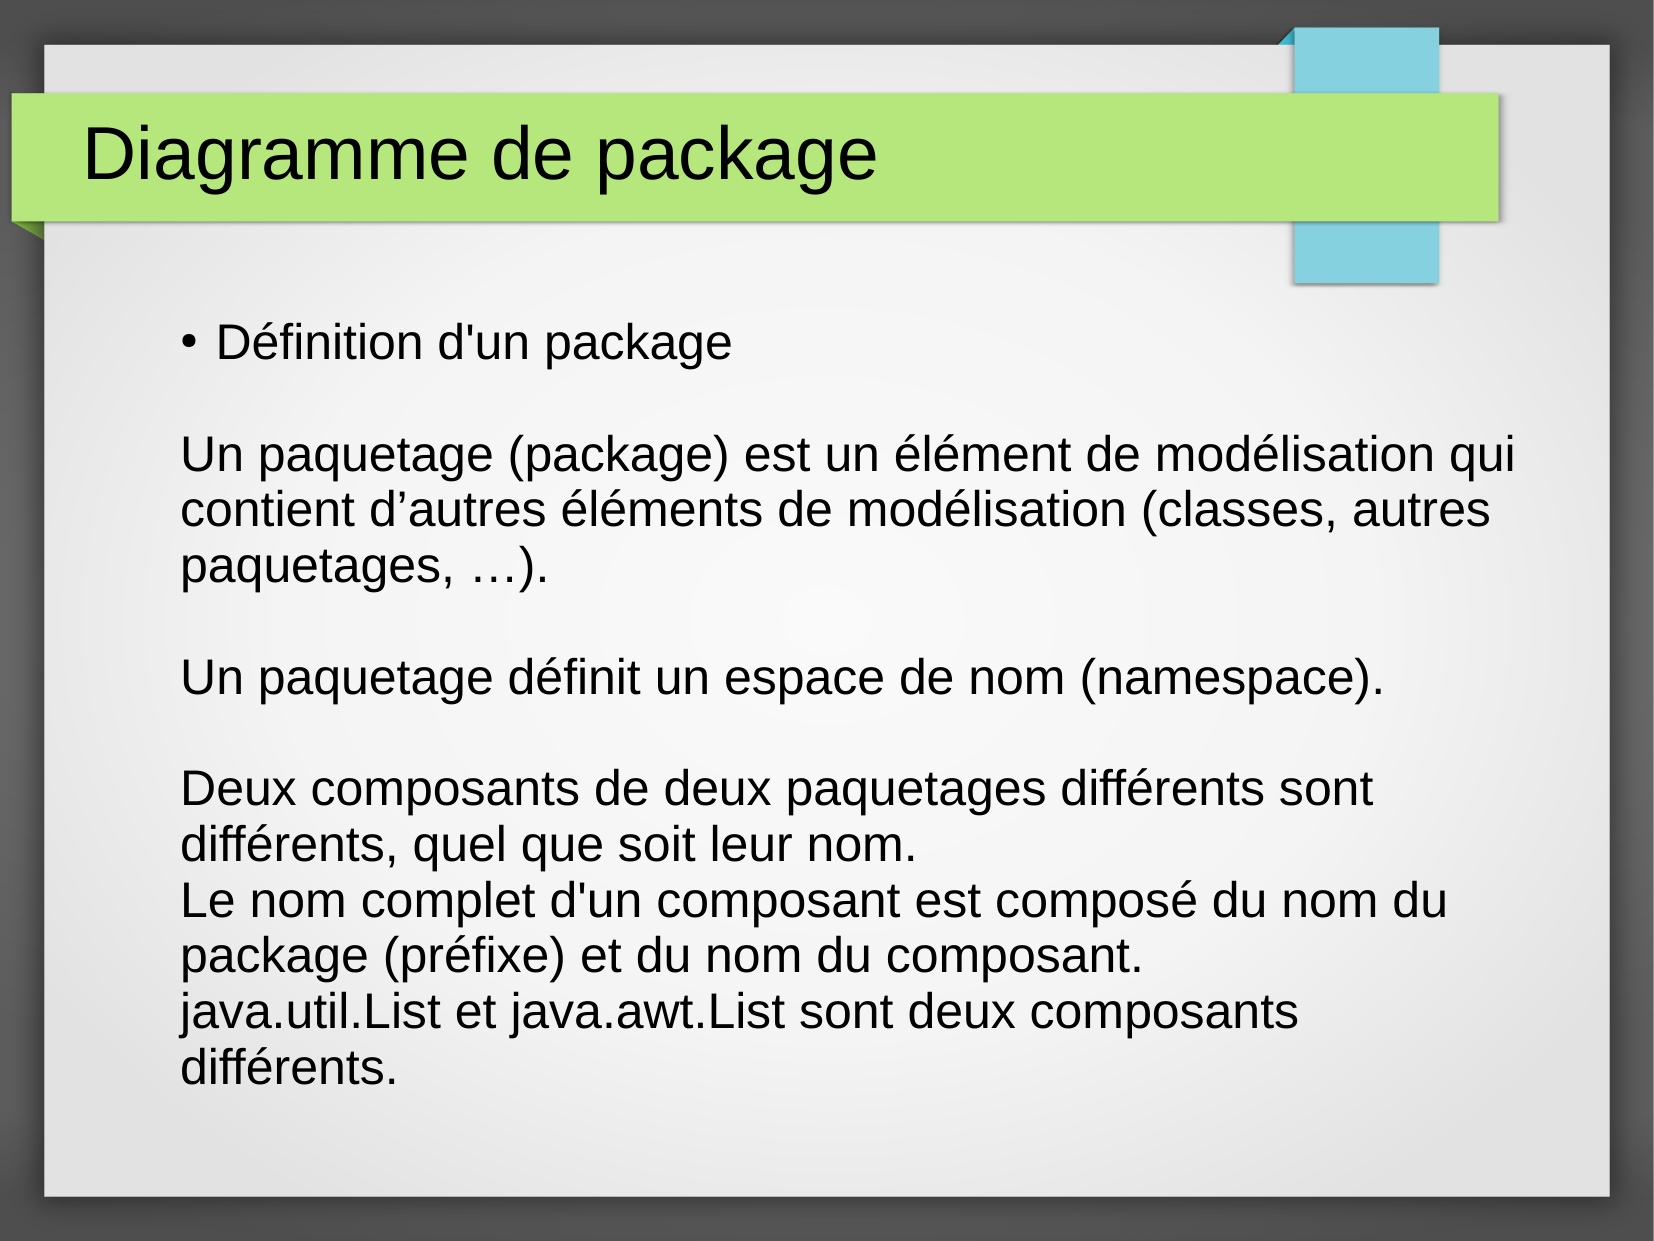

# Diagramme de package
Définition d'un package
Un paquetage (package) est un élément de modélisation qui contient d’autres éléments de modélisation (classes, autres paquetages, …).
Un paquetage définit un espace de nom (namespace).
Deux composants de deux paquetages différents sont différents, quel que soit leur nom.
Le nom complet d'un composant est composé du nom du package (préfixe) et du nom du composant.
java.util.List et java.awt.List sont deux composants différents.